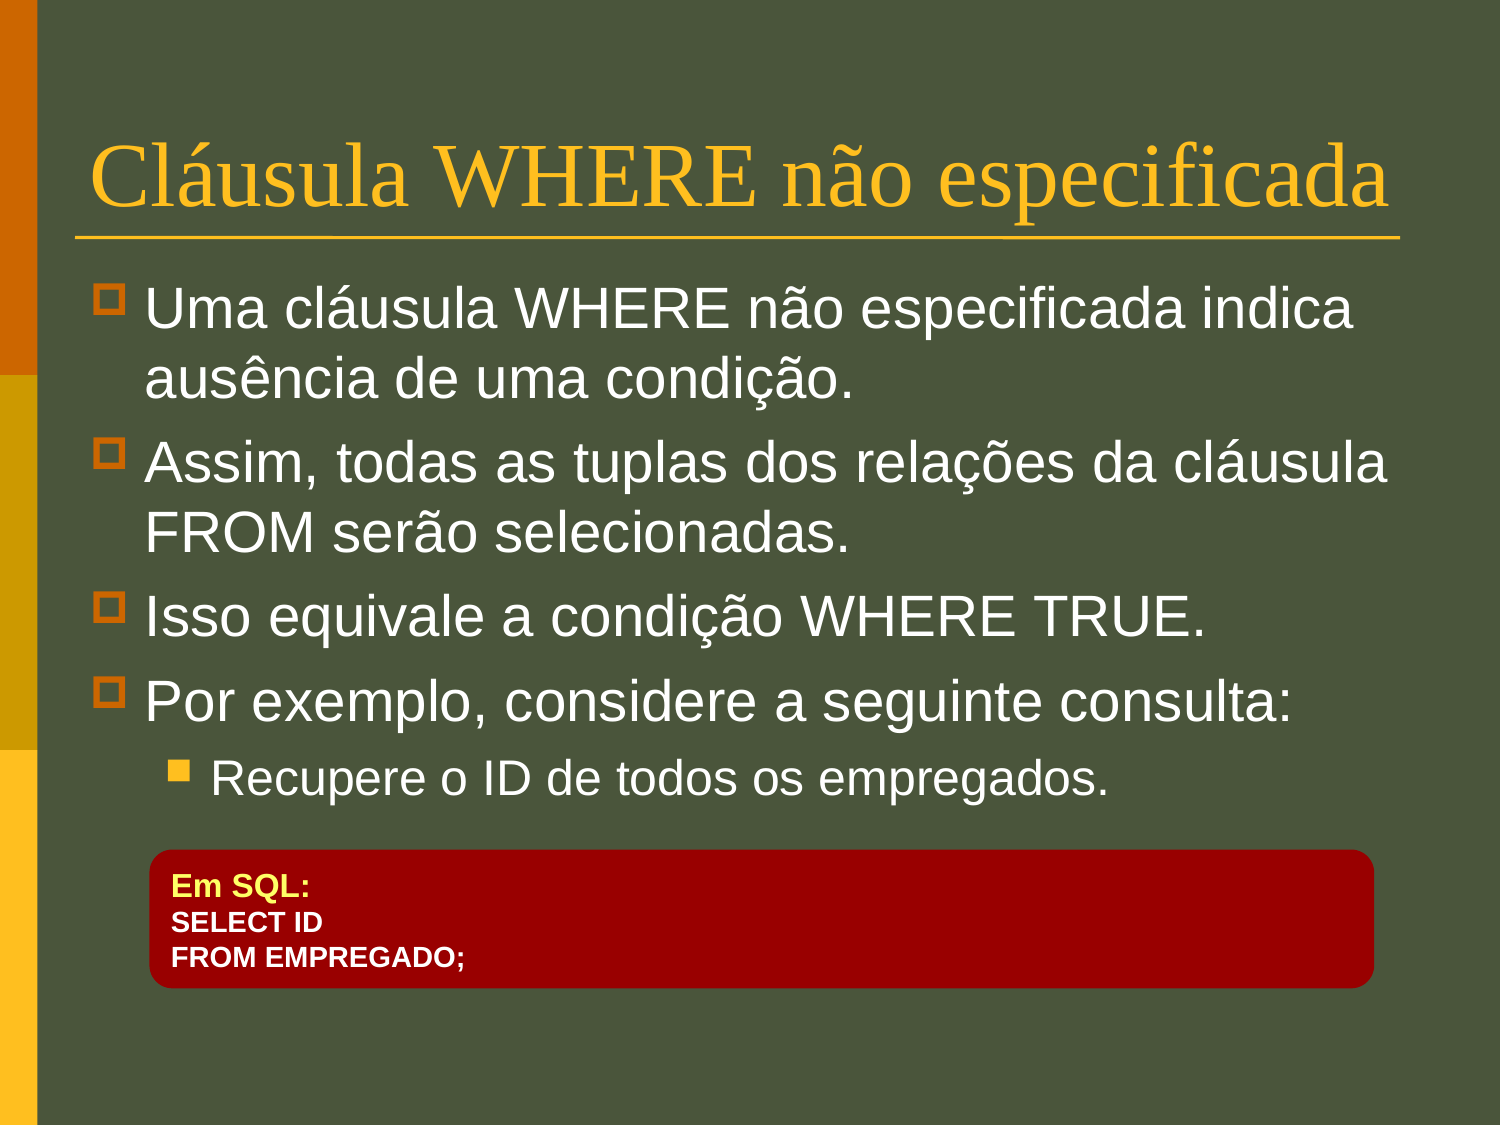

# Cláusula WHERE não especificada
Uma cláusula WHERE não especificada indica ausência de uma condição.
Assim, todas as tuplas dos relações da cláusula FROM serão selecionadas.
Isso equivale a condição WHERE TRUE.
Por exemplo, considere a seguinte consulta:
Recupere o ID de todos os empregados.
Em SQL:
SELECT ID
FROM EMPREGADO;